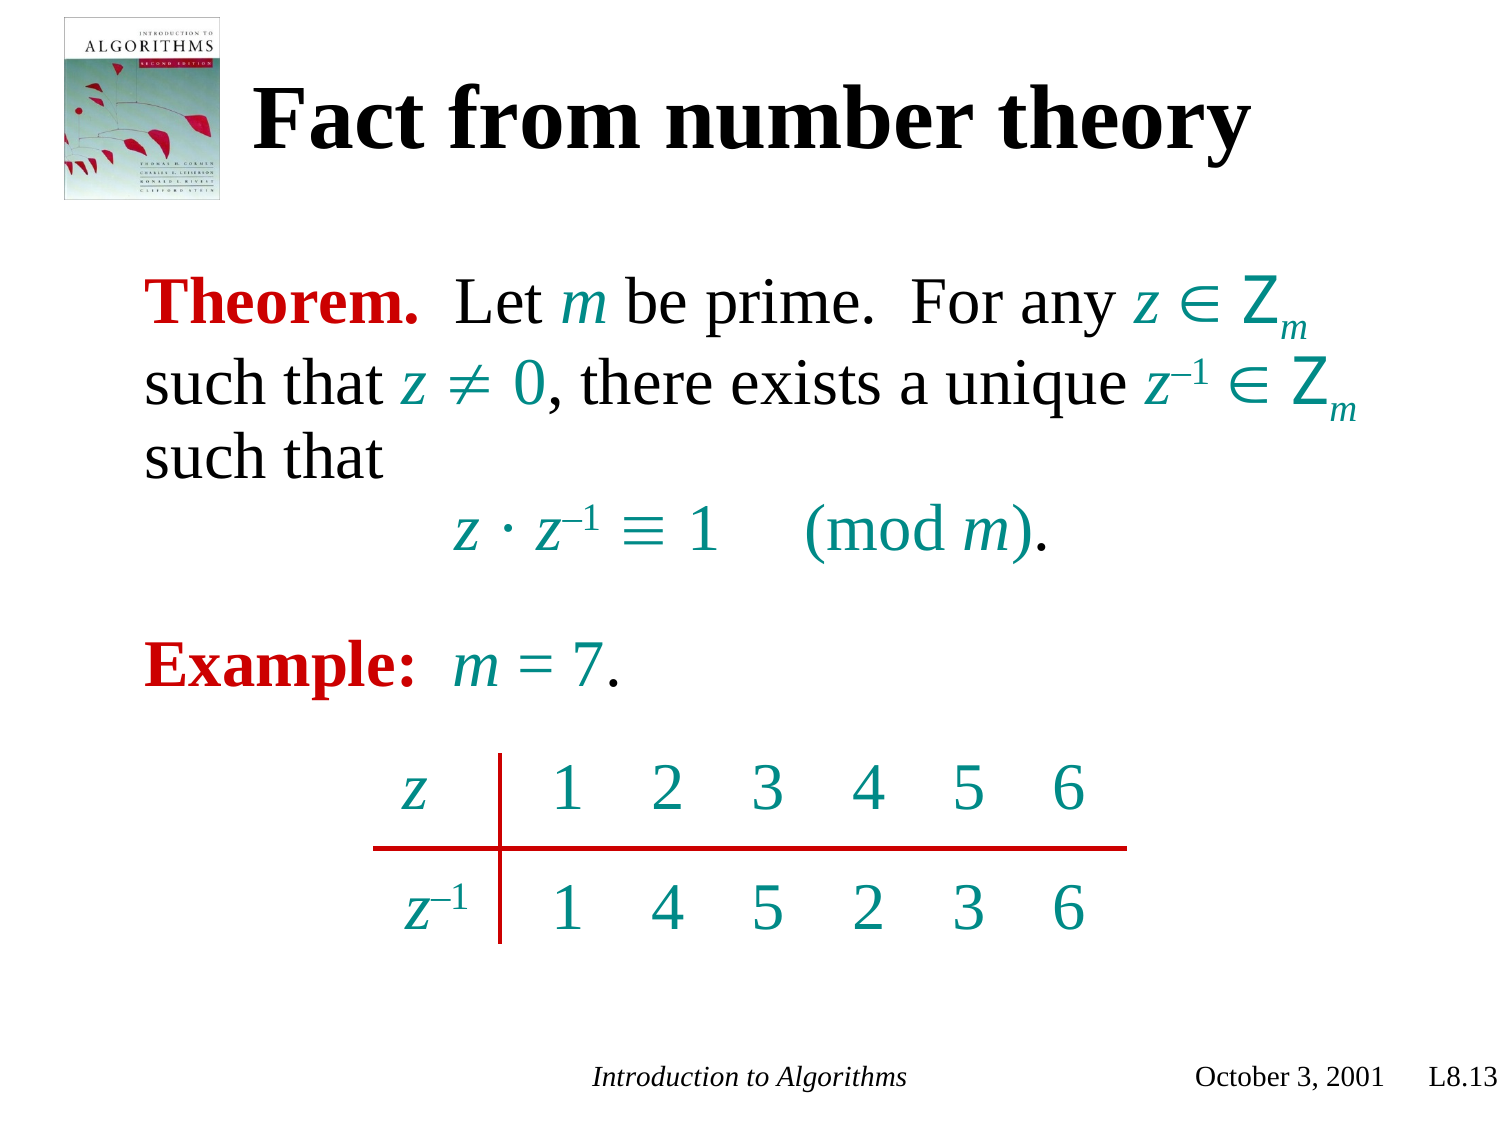

Fact from number theory
Theorem. Let m be prime. For any z  Zm such that z  0, there exists a unique z–1  Zm such that
z · z–1  1 (mod m).
Example: m = 7.
z
1 2 3 4 5 6
z–1
1 4 5 2 3 6
Introduction to Algorithms
October 3, 2001 L8.